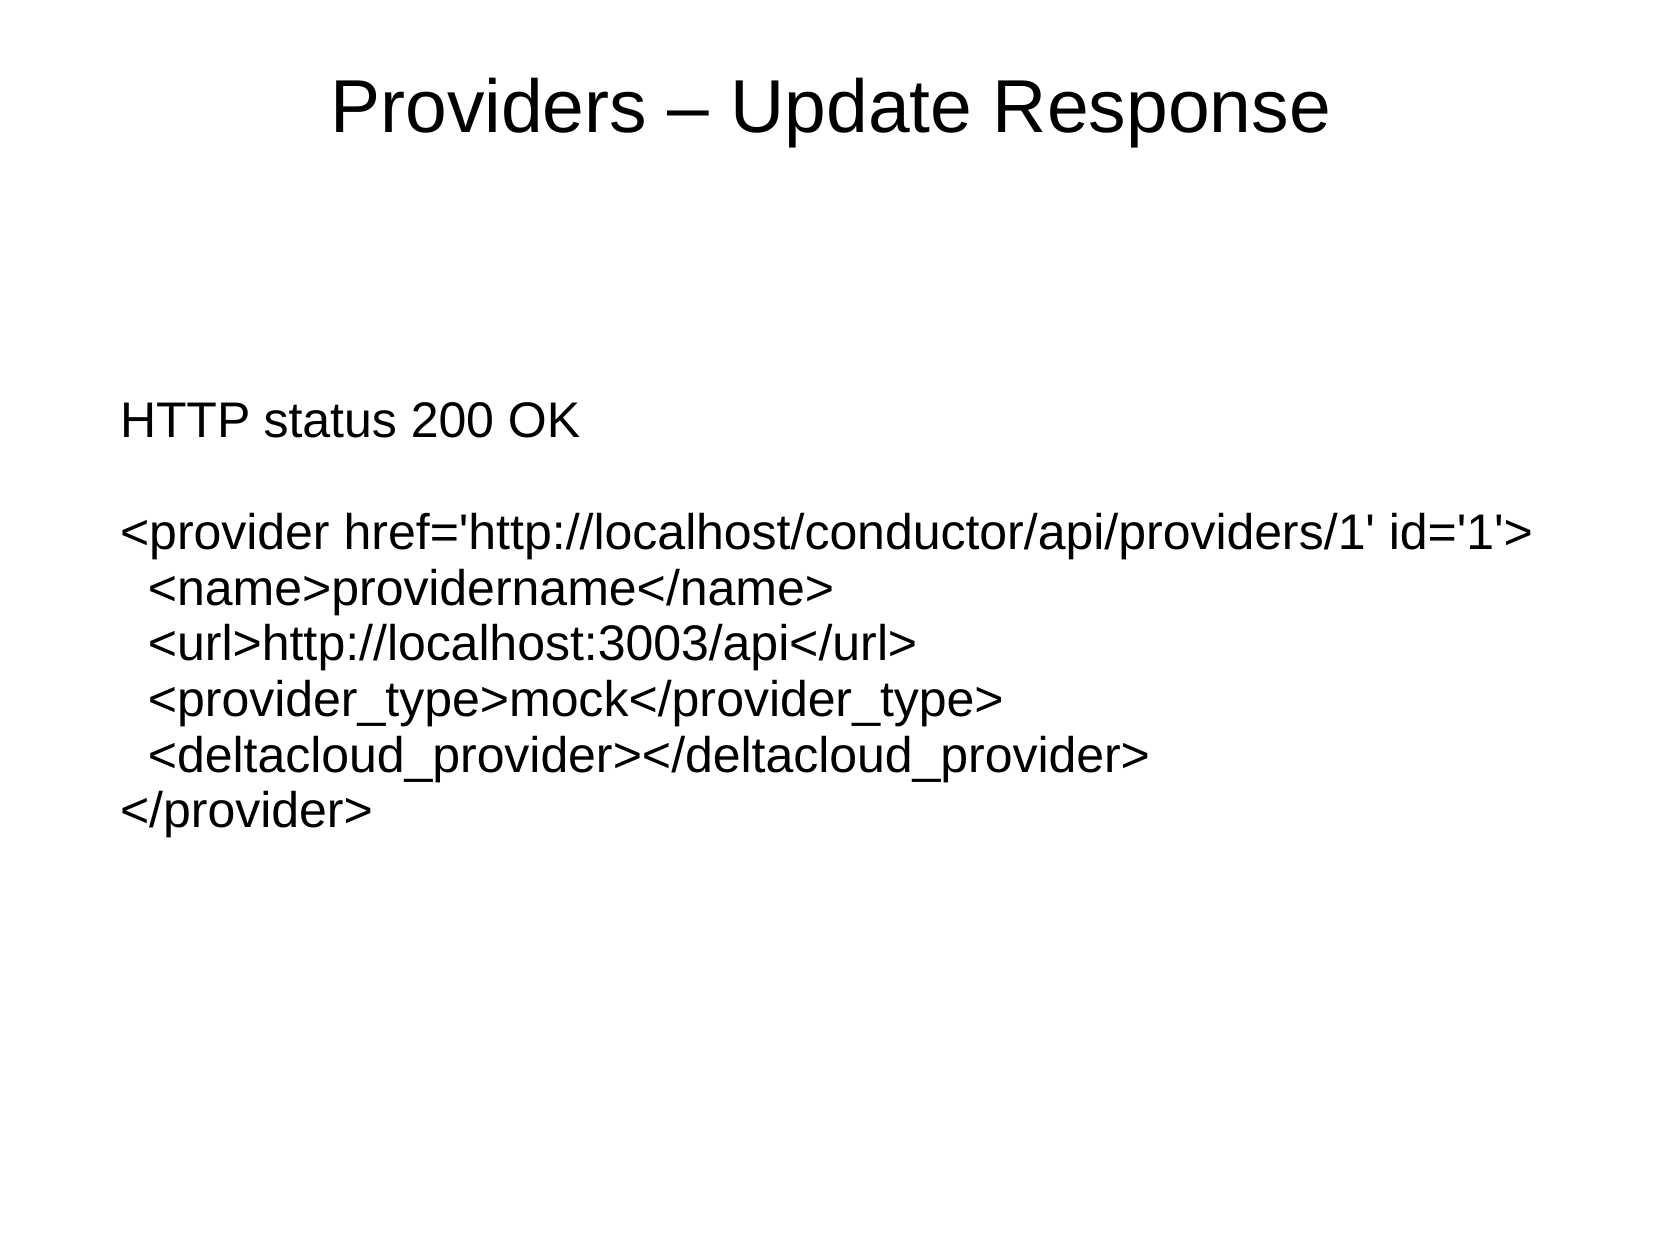

# Providers – Update Response
HTTP status 200 OK
<provider href='http://localhost/conductor/api/providers/1' id='1'>
 <name>providername</name>
 <url>http://localhost:3003/api</url>
 <provider_type>mock</provider_type>
 <deltacloud_provider></deltacloud_provider>
</provider>